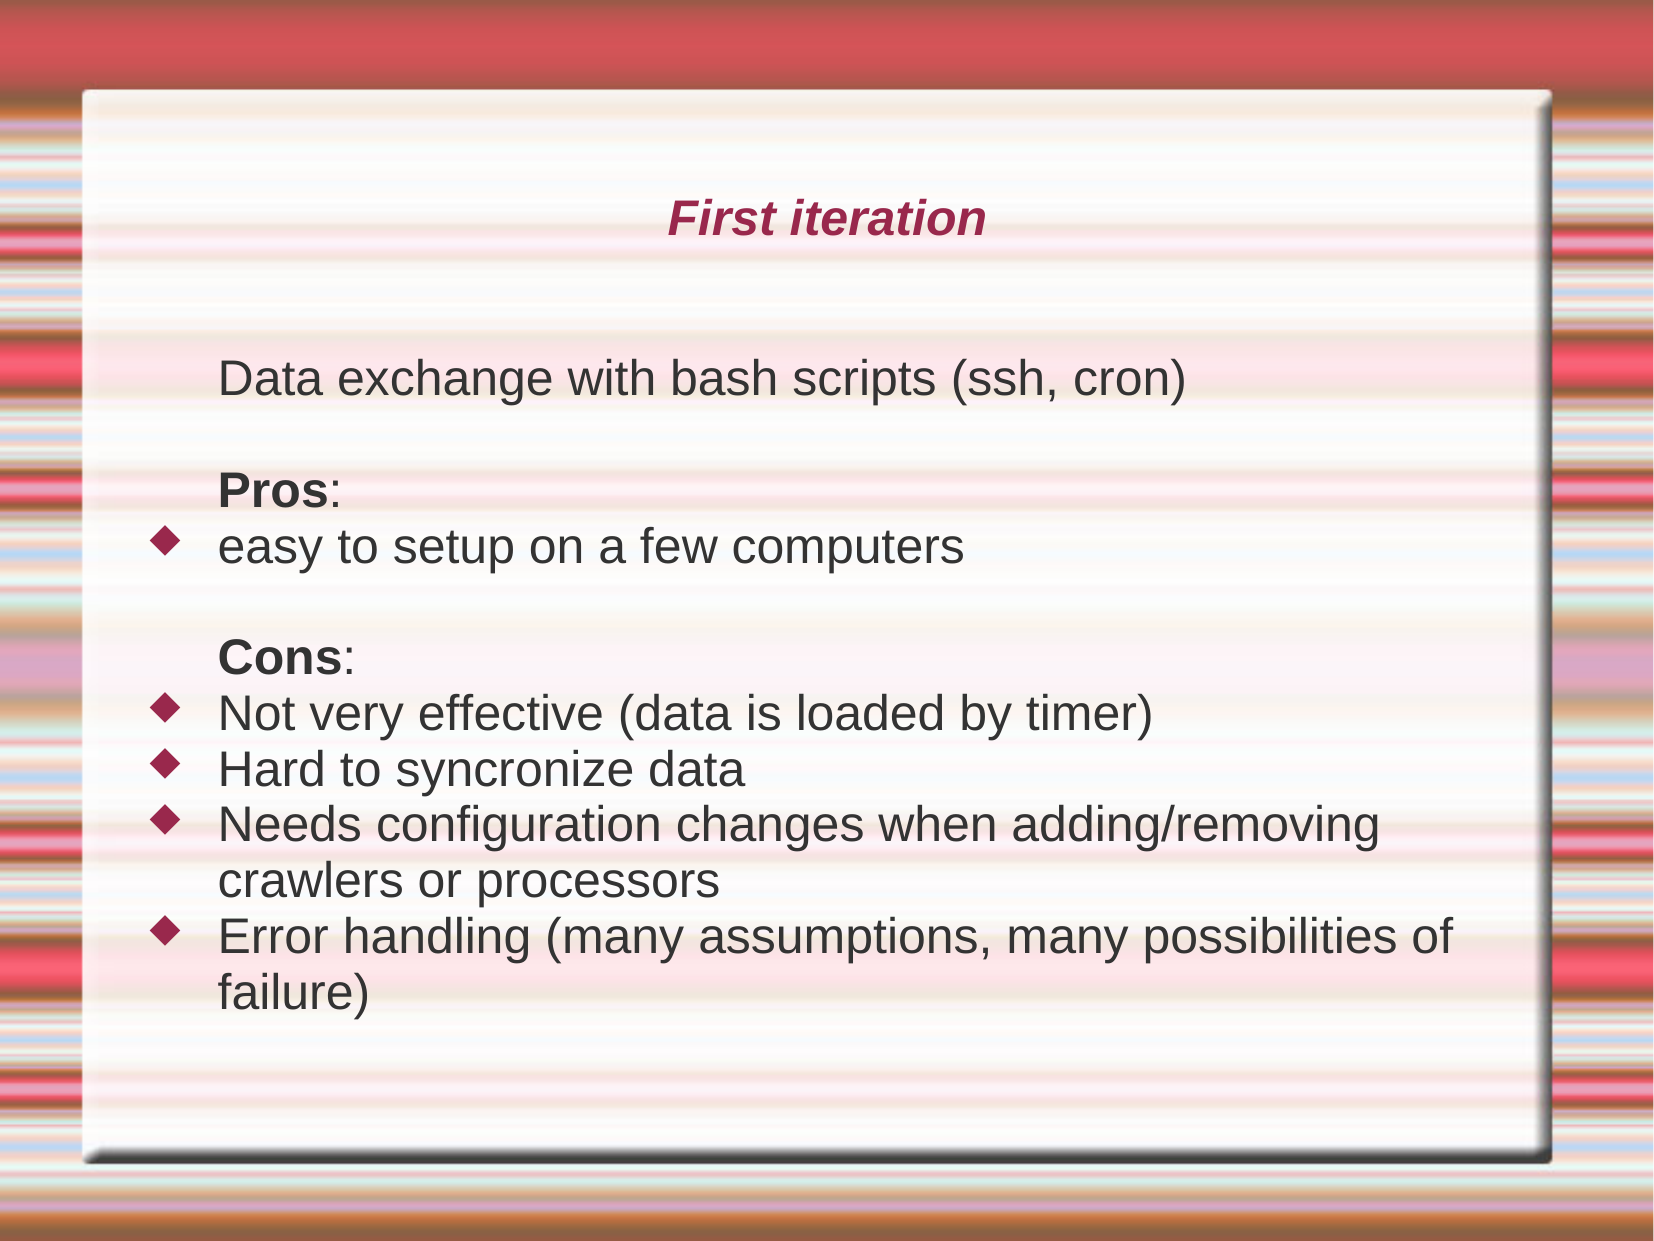

# First iteration
Data exchange with bash scripts (ssh, cron)
Pros:
easy to setup on a few computers
Cons:
Not very effective (data is loaded by timer)
Hard to syncronize data
Needs configuration changes when adding/removing crawlers or processors
Error handling (many assumptions, many possibilities of failure)